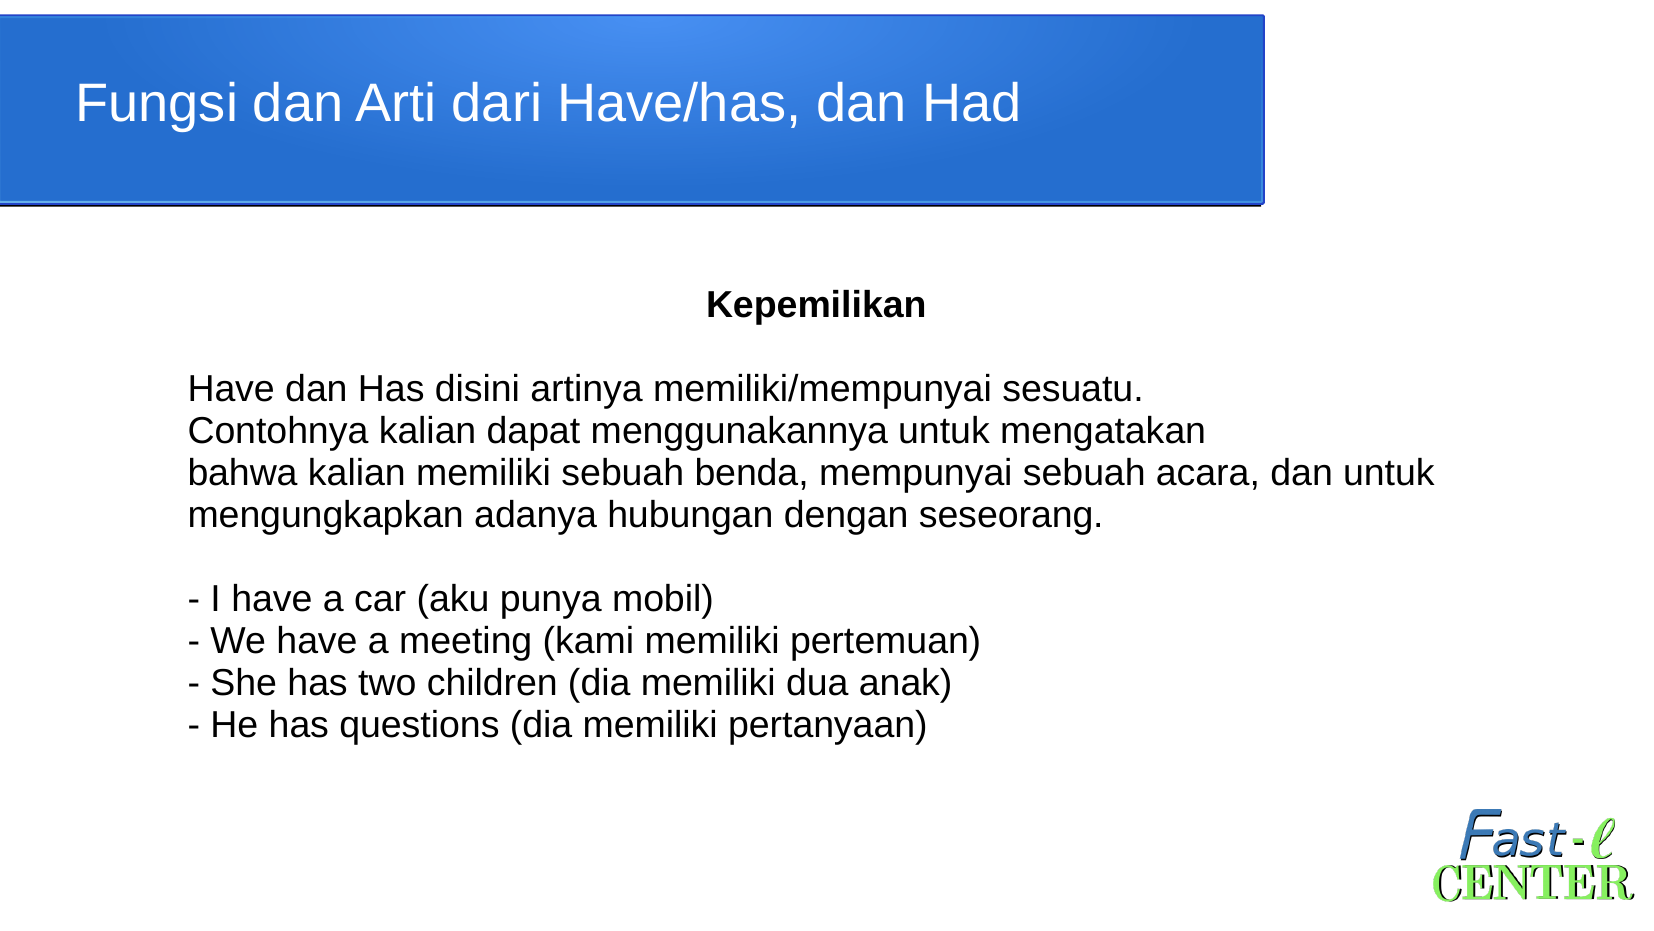

# Fungsi dan Arti dari Have/has, dan Had
Kepemilikan
Have dan Has disini artinya memiliki/mempunyai sesuatu.
Contohnya kalian dapat menggunakannya untuk mengatakan
bahwa kalian memiliki sebuah benda, mempunyai sebuah acara, dan untuk
mengungkapkan adanya hubungan dengan seseorang.
- I have a car (aku punya mobil)
- We have a meeting (kami memiliki pertemuan)
- She has two children (dia memiliki dua anak)
- He has questions (dia memiliki pertanyaan)